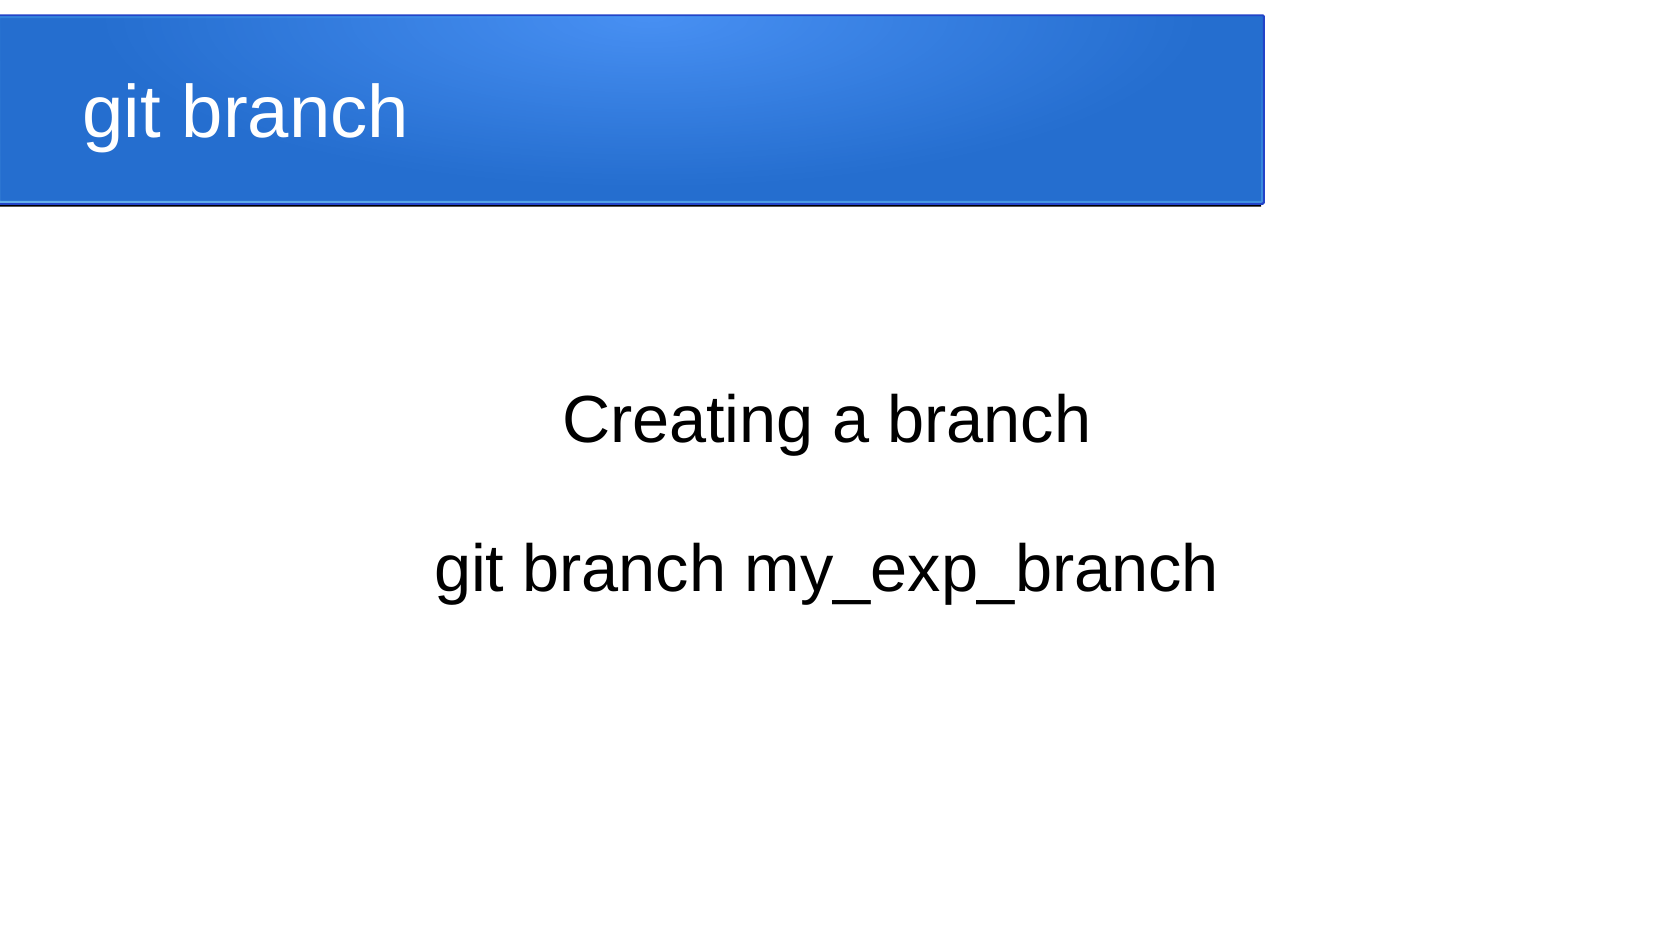

# git branch
Creating a branch
git branch my_exp_branch